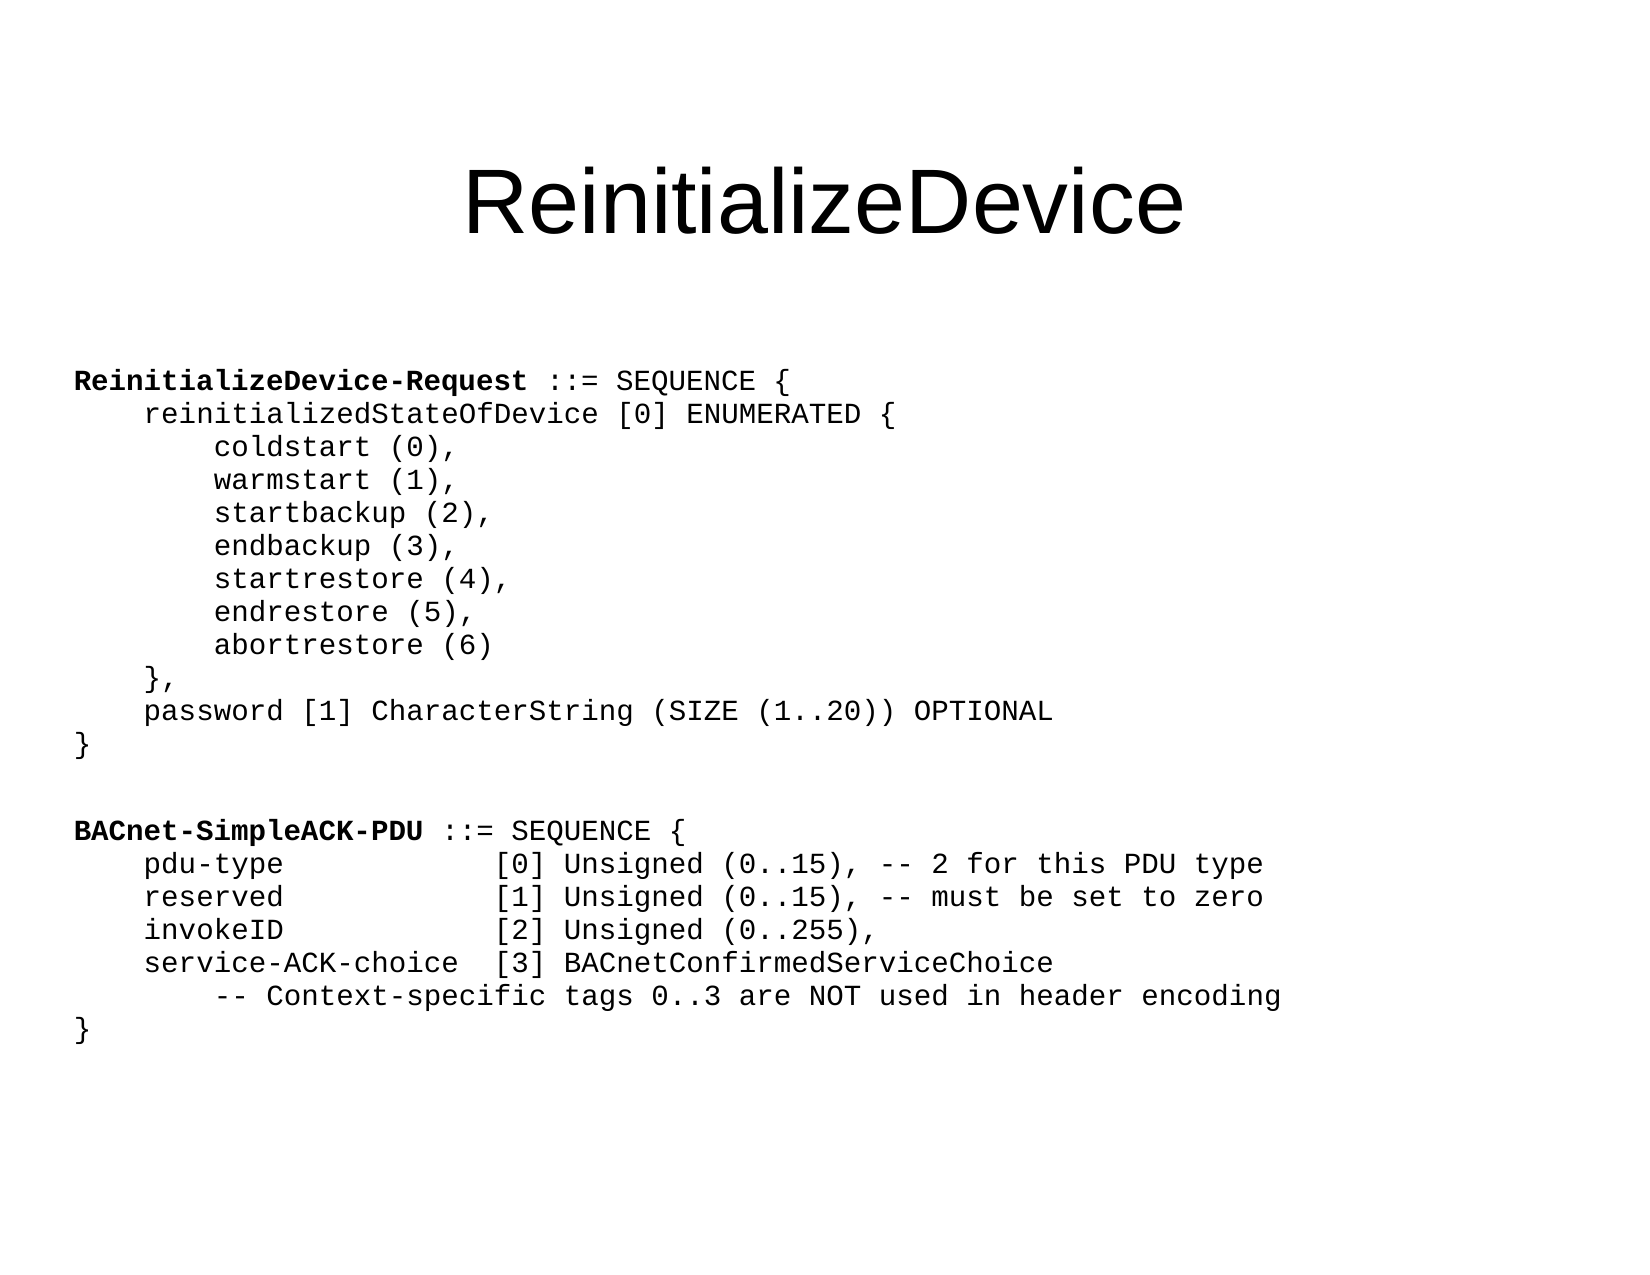

# ReinitializeDevice
ReinitializeDevice-Request ::= SEQUENCE {
 reinitializedStateOfDevice [0] ENUMERATED {
 coldstart (0),
 warmstart (1),
 startbackup (2),
 endbackup (3),
 startrestore (4),
 endrestore (5),
 abortrestore (6)
 },
 password [1] CharacterString (SIZE (1..20)) OPTIONAL
}
BACnet-SimpleACK-PDU ::= SEQUENCE {
 pdu-type [0] Unsigned (0..15), -- 2 for this PDU type
 reserved [1] Unsigned (0..15), -- must be set to zero
 invokeID [2] Unsigned (0..255),
 service-ACK-choice [3] BACnetConfirmedServiceChoice
 -- Context-specific tags 0..3 are NOT used in header encoding
}